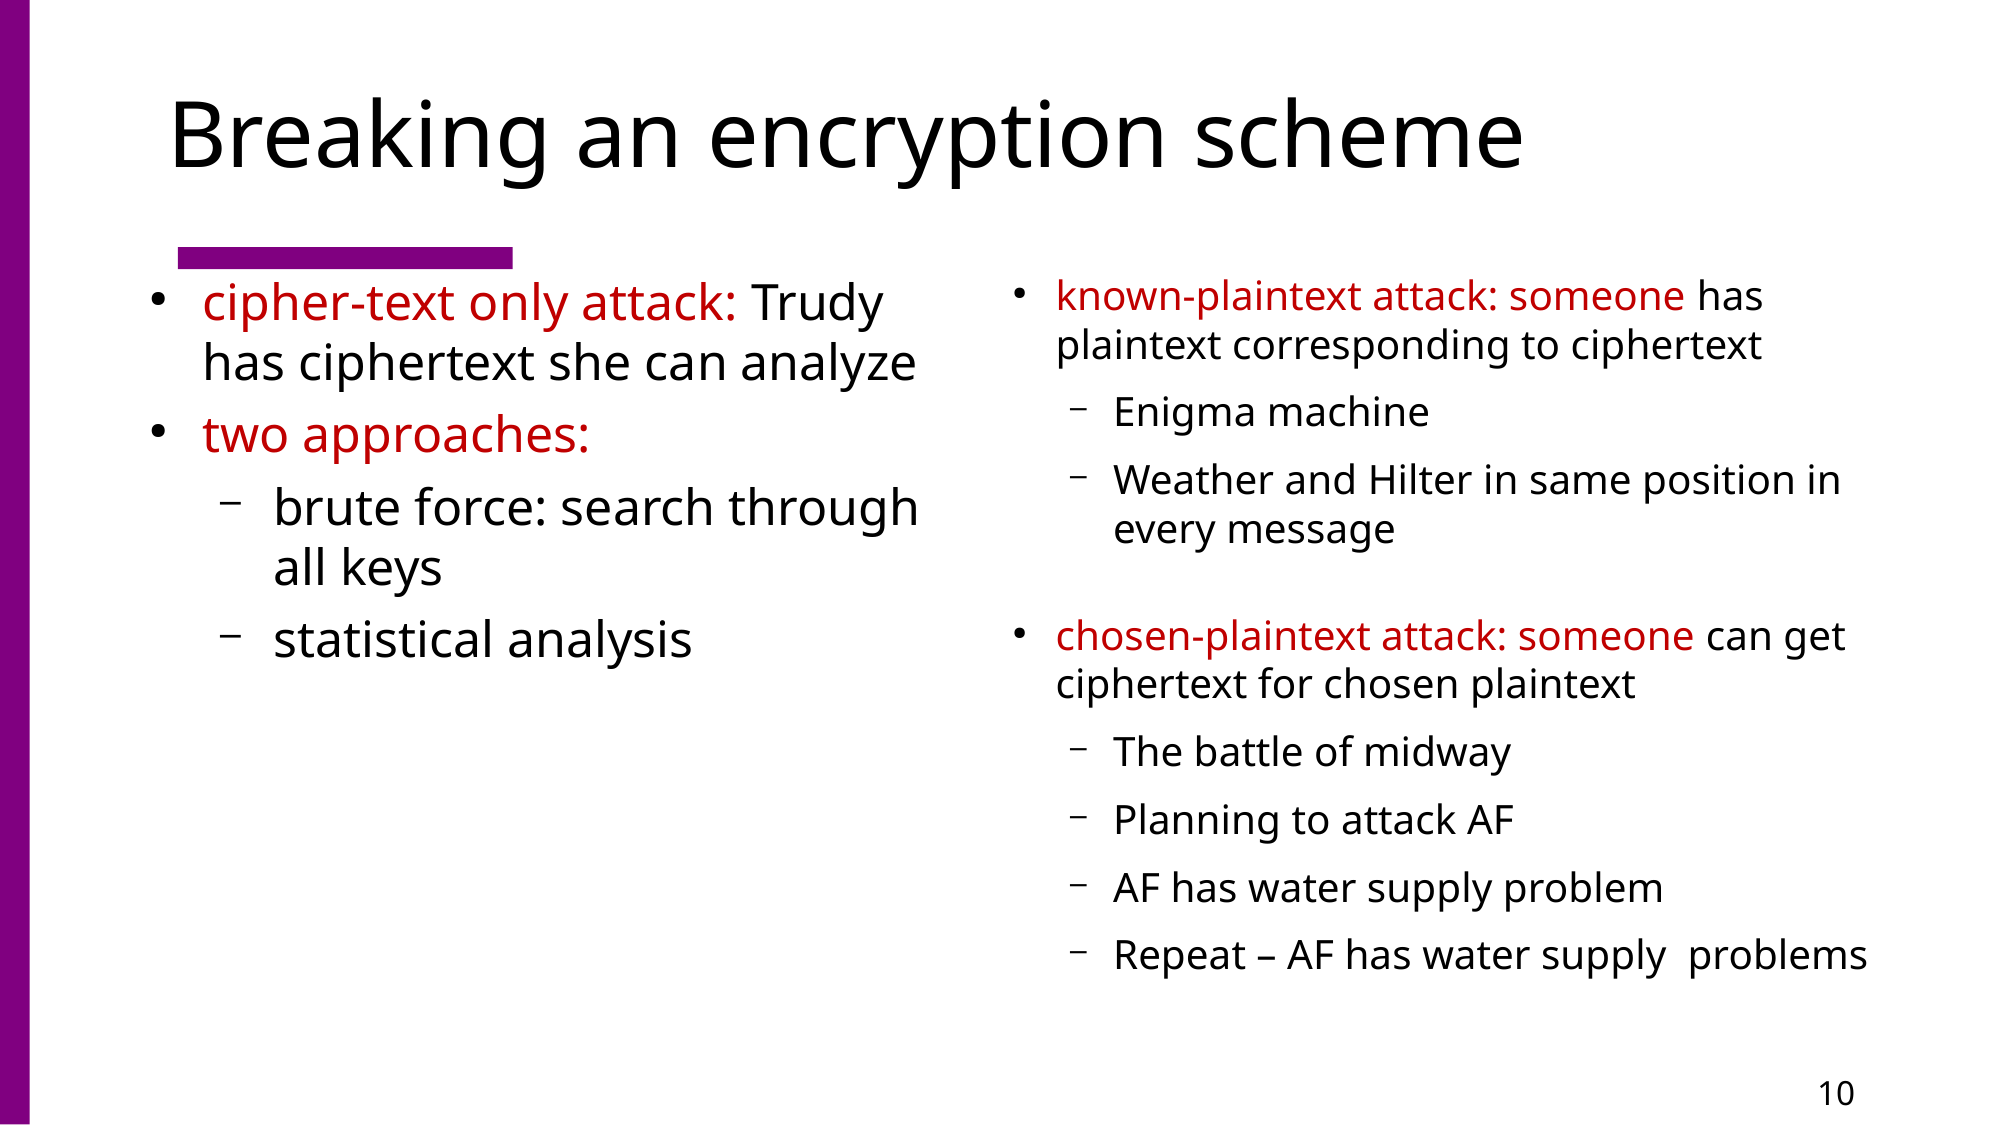

# Breaking an encryption scheme
cipher-text only attack: Trudy has ciphertext she can analyze
two approaches:
brute force: search through all keys
statistical analysis
known-plaintext attack: someone has plaintext corresponding to ciphertext
Enigma machine
Weather and Hilter in same position in every message
chosen-plaintext attack: someone can get ciphertext for chosen plaintext
The battle of midway
Planning to attack AF
AF has water supply problem
Repeat – AF has water supply problems